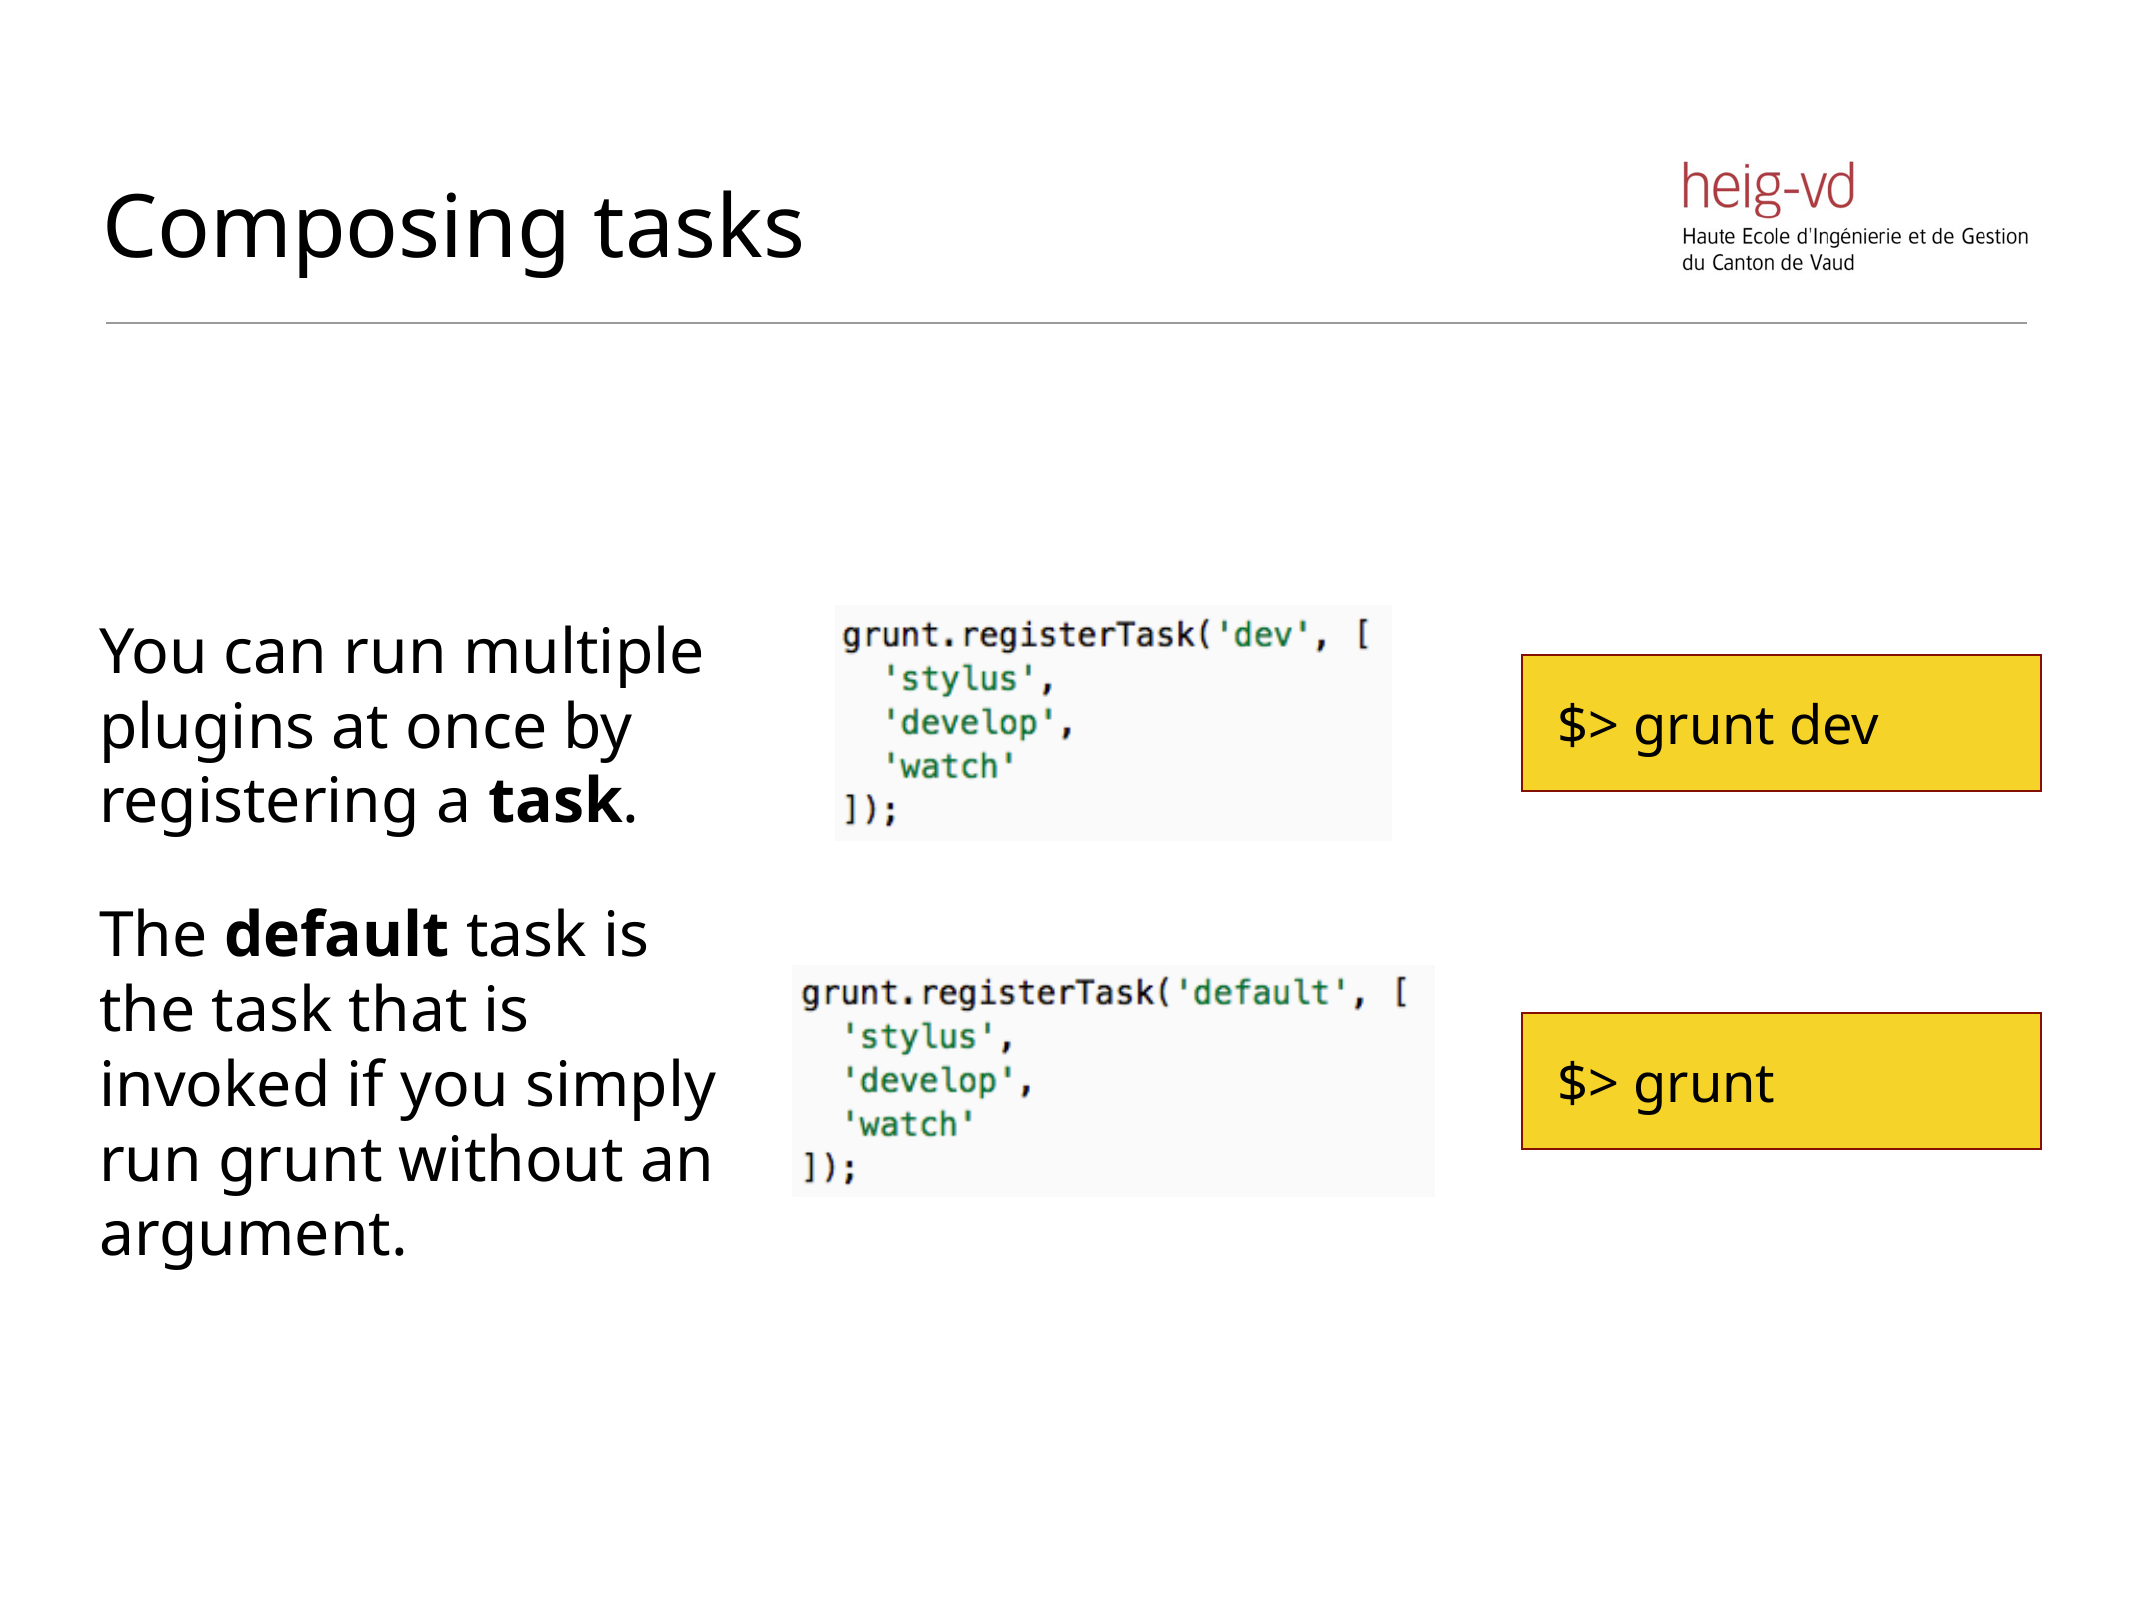

# Composing tasks
You can run multiple plugins at once by registering a task.
$> grunt dev
The default task is the task that is invoked if you simply run grunt without an argument.
$> grunt